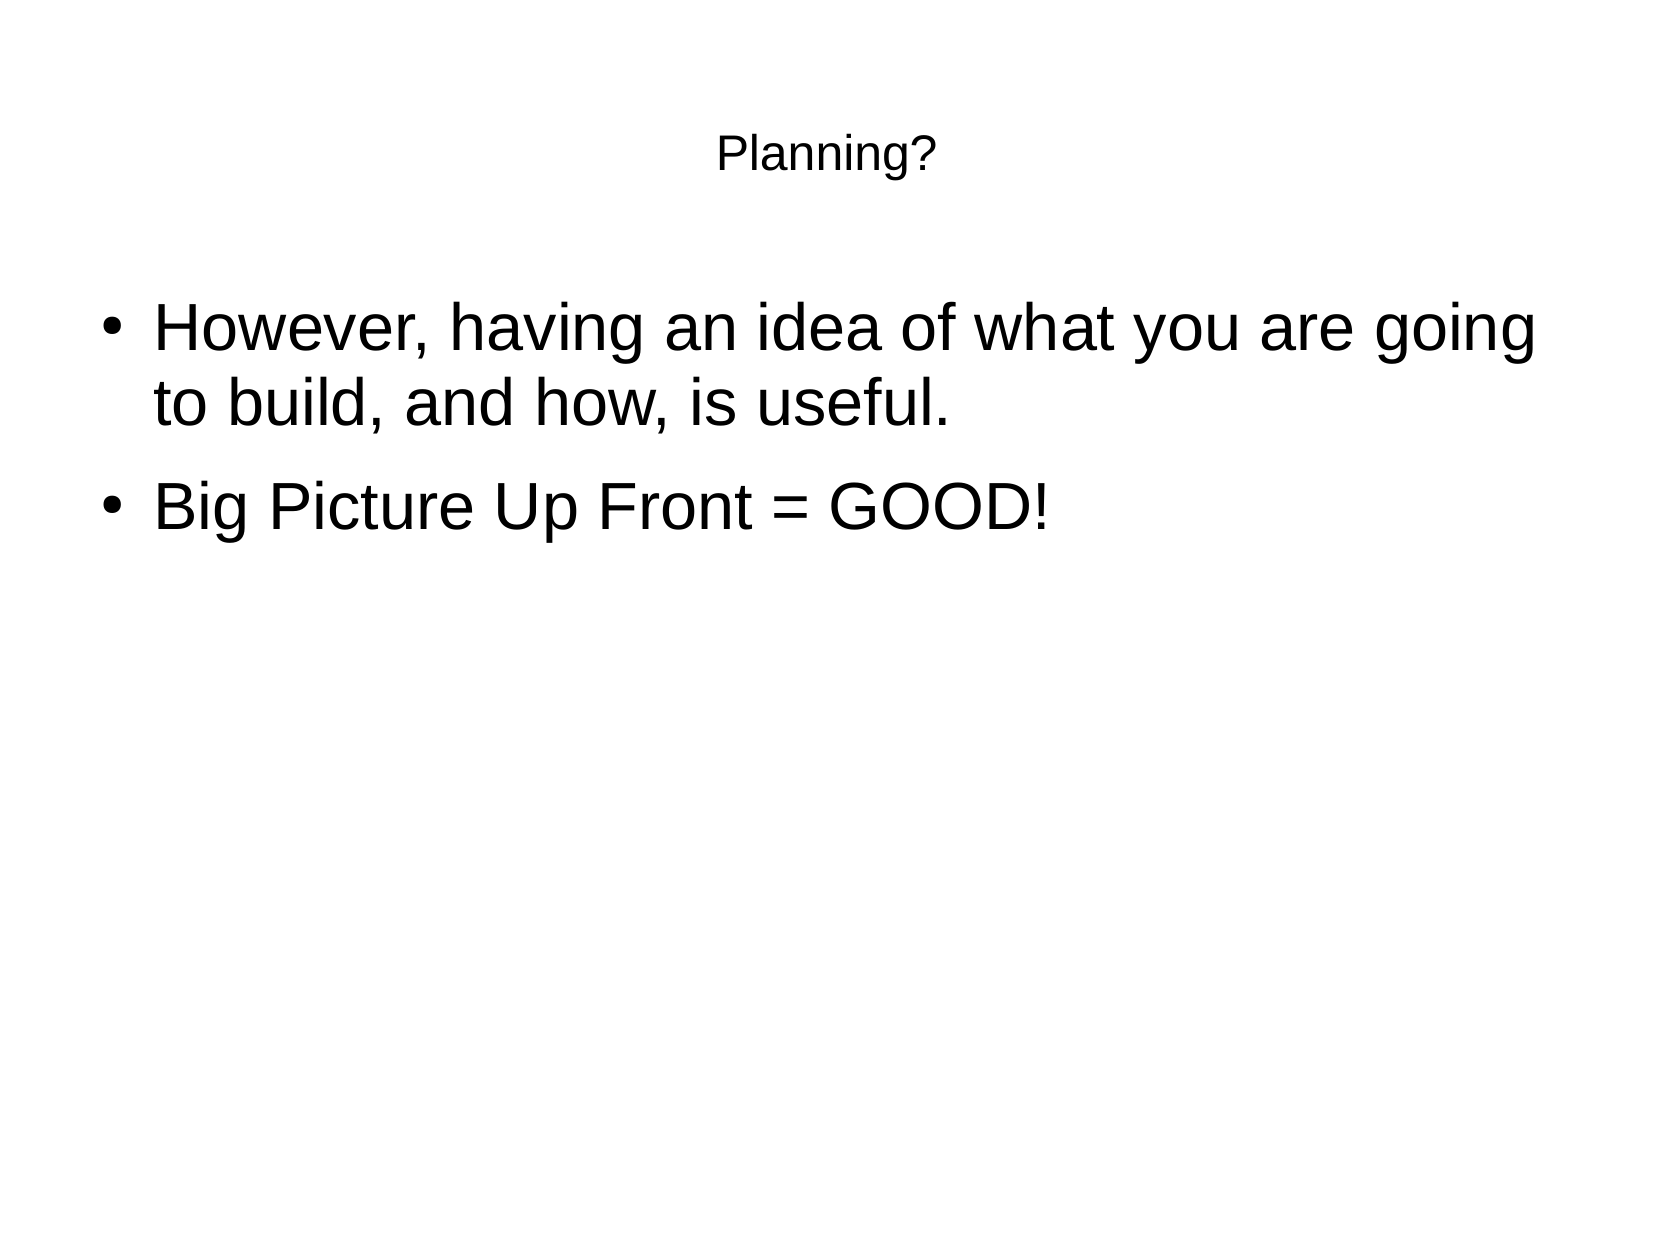

# Planning?
However, having an idea of what you are going to build, and how, is useful.
Big Picture Up Front = GOOD!